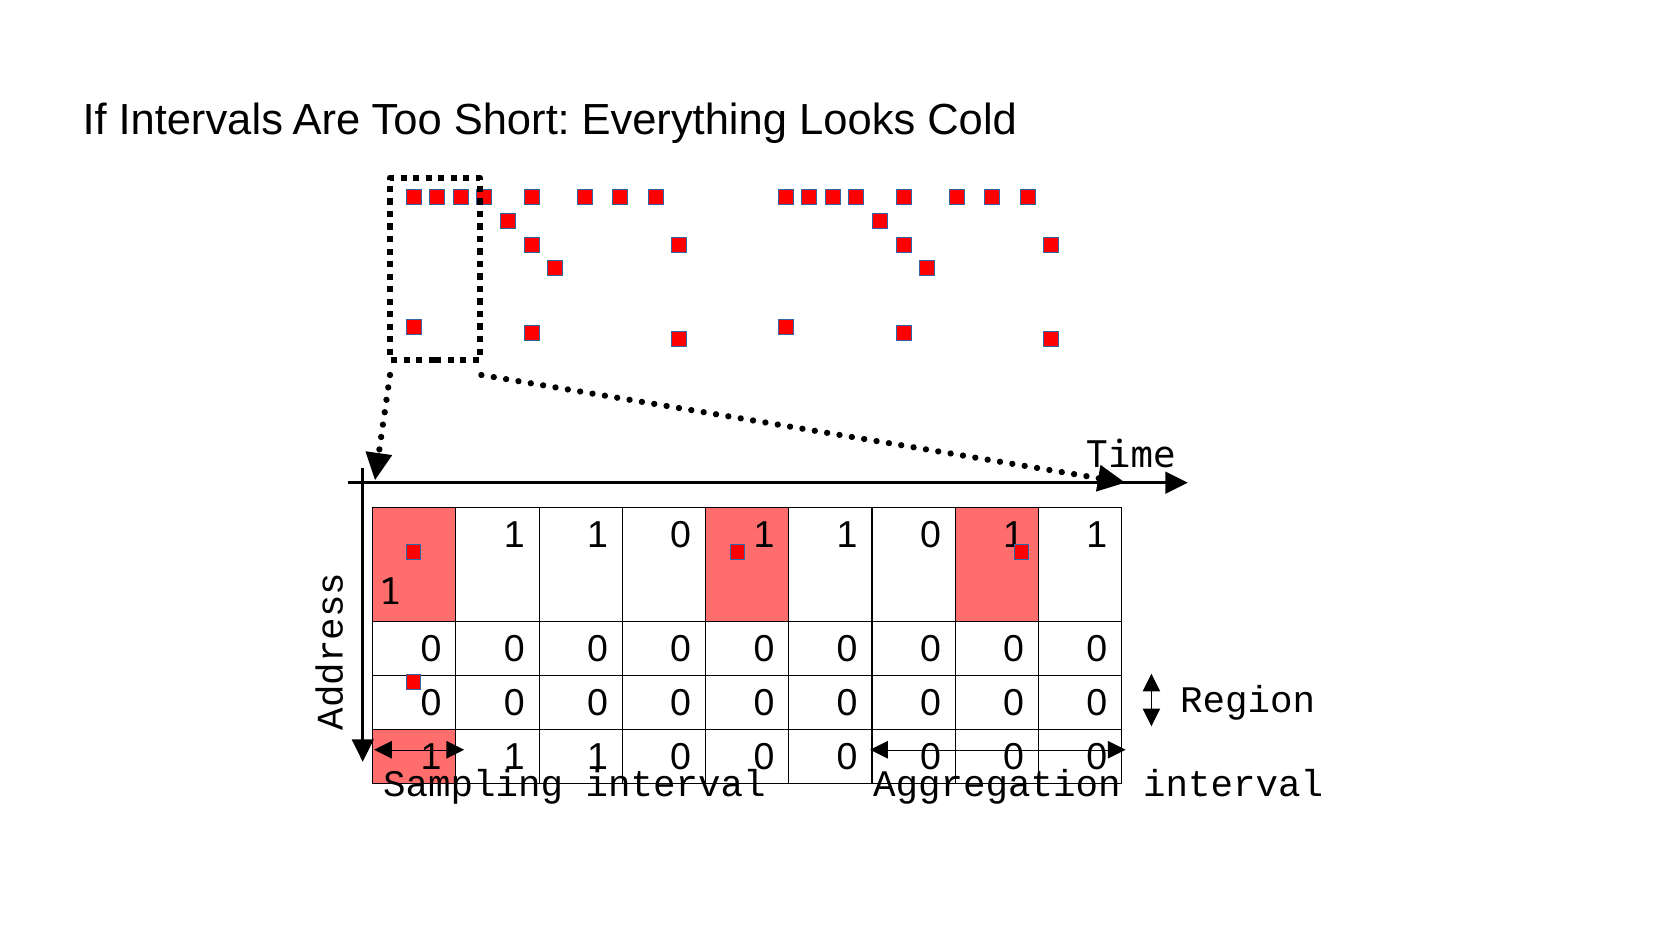

# If Intervals Are Too Short: Everything Looks Cold
Time
| 1 | 1 | 1 | 0 | 1 | 1 | 0 | 1 | 1 |
| --- | --- | --- | --- | --- | --- | --- | --- | --- |
| 0 | 0 | 0 | 0 | 0 | 0 | 0 | 0 | 0 |
| 0 | 0 | 0 | 0 | 0 | 0 | 0 | 0 | 0 |
| 1 | 1 | 1 | 0 | 0 | 0 | 0 | 0 | 0 |
Address
Region
Aggregation interval
Sampling interval